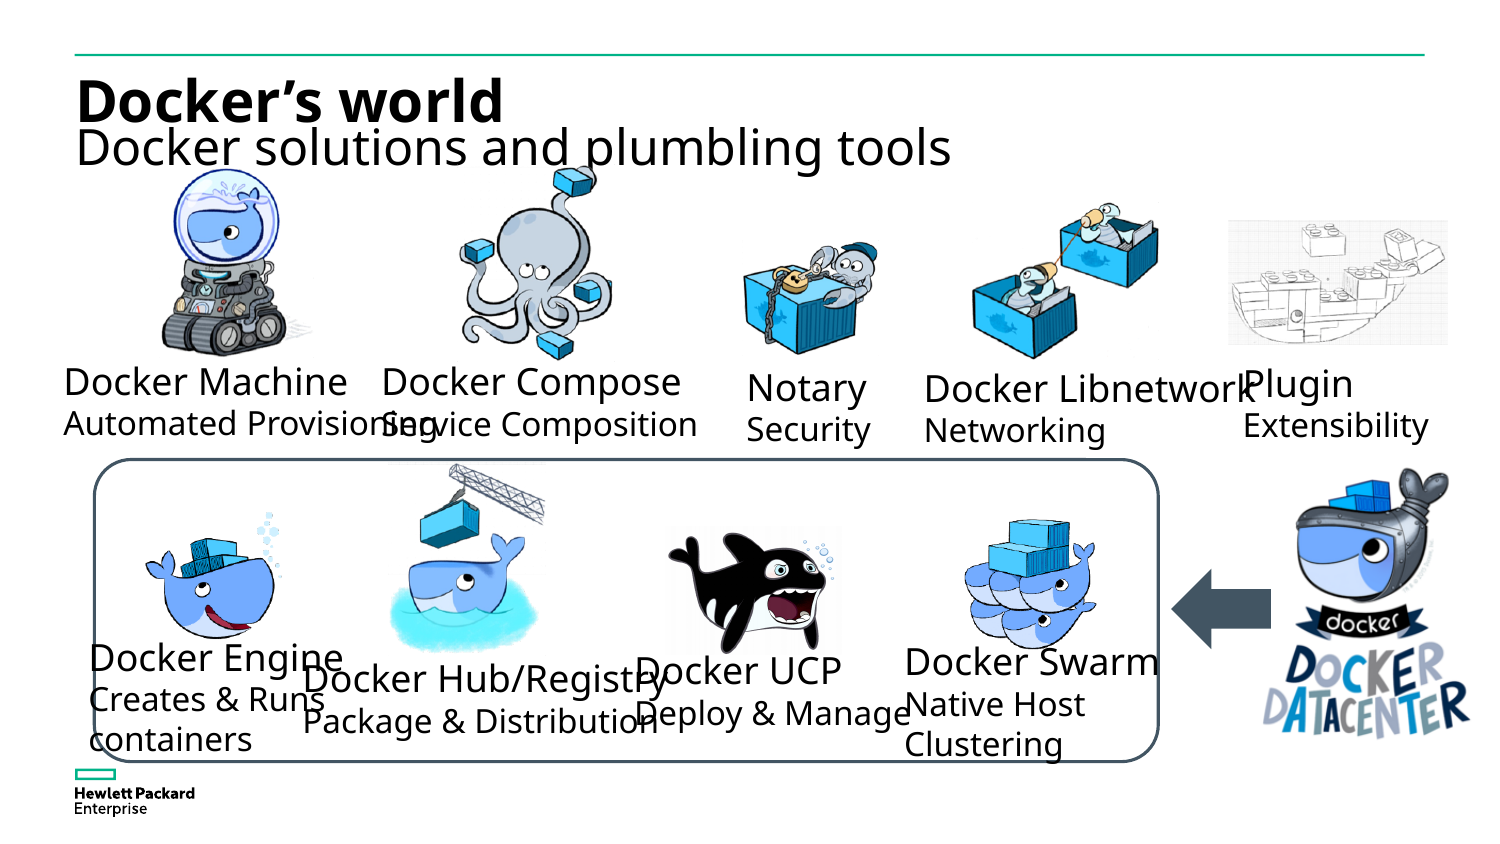

# Docker’s world
Docker solutions and plumbling tools
Docker Compose
Service Composition
Docker Machine
Automated Provisioning
Docker Libnetwork
Networking
Plugin
Extensibility
Notary
Security
Docker Hub/Registry
Package & Distribution
Docker Swarm
Native Host
Clustering
Docker Engine
Creates & Runs
containers
Docker UCP
Deploy & Manage